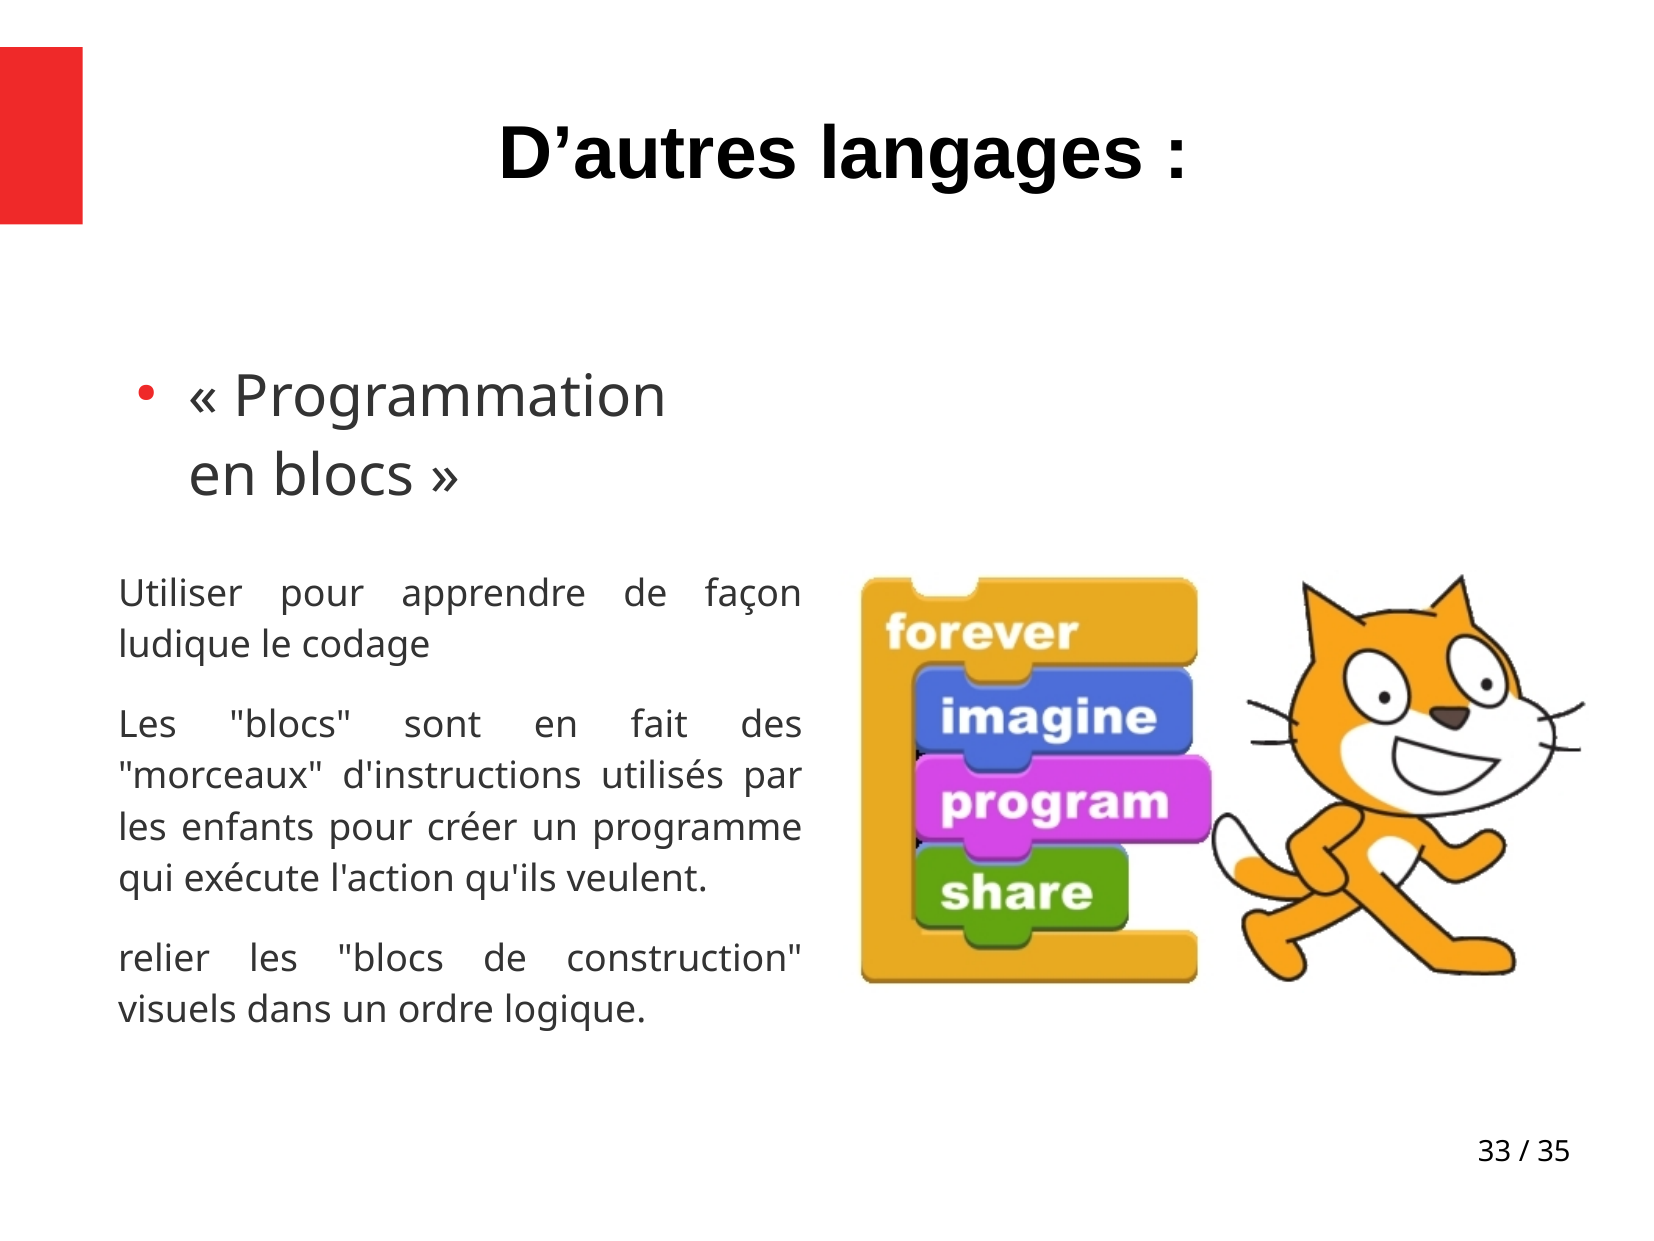

# D’autres langages :
« Programmation en blocs »
Utiliser pour apprendre de façon ludique le codage
Les "blocs" sont en fait des "morceaux" d'instructions utilisés par les enfants pour créer un programme qui exécute l'action qu'ils veulent.
relier les "blocs de construction" visuels dans un ordre logique.
33